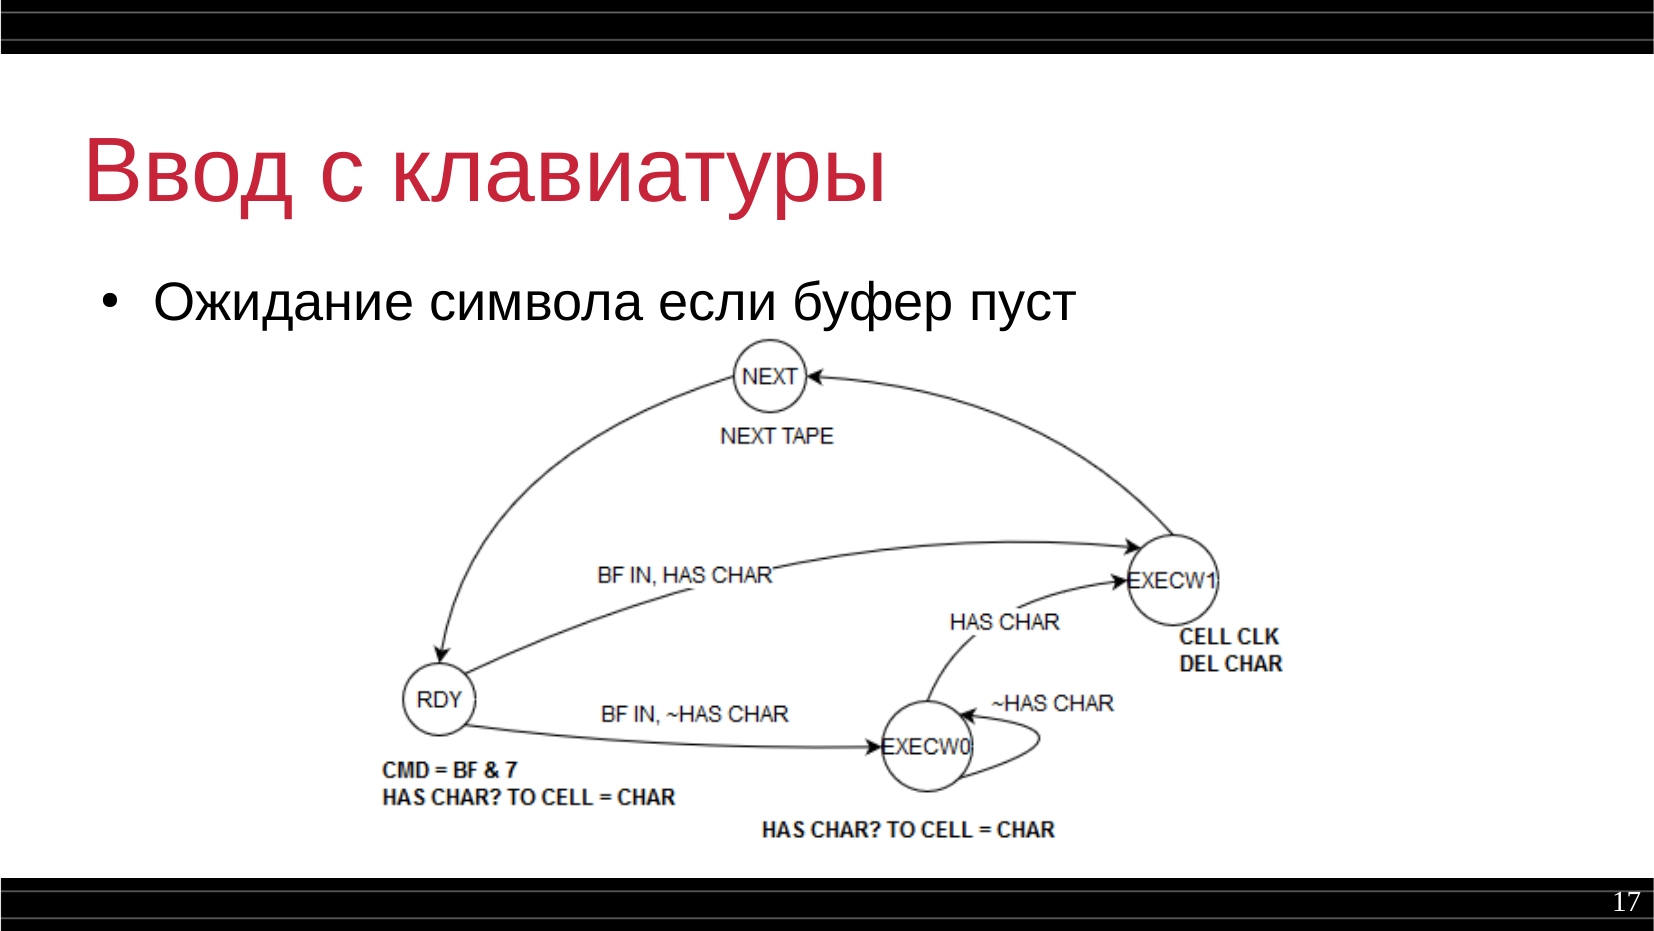

# Ввод с клавиатуры
Ожидание символа если буфер пуст